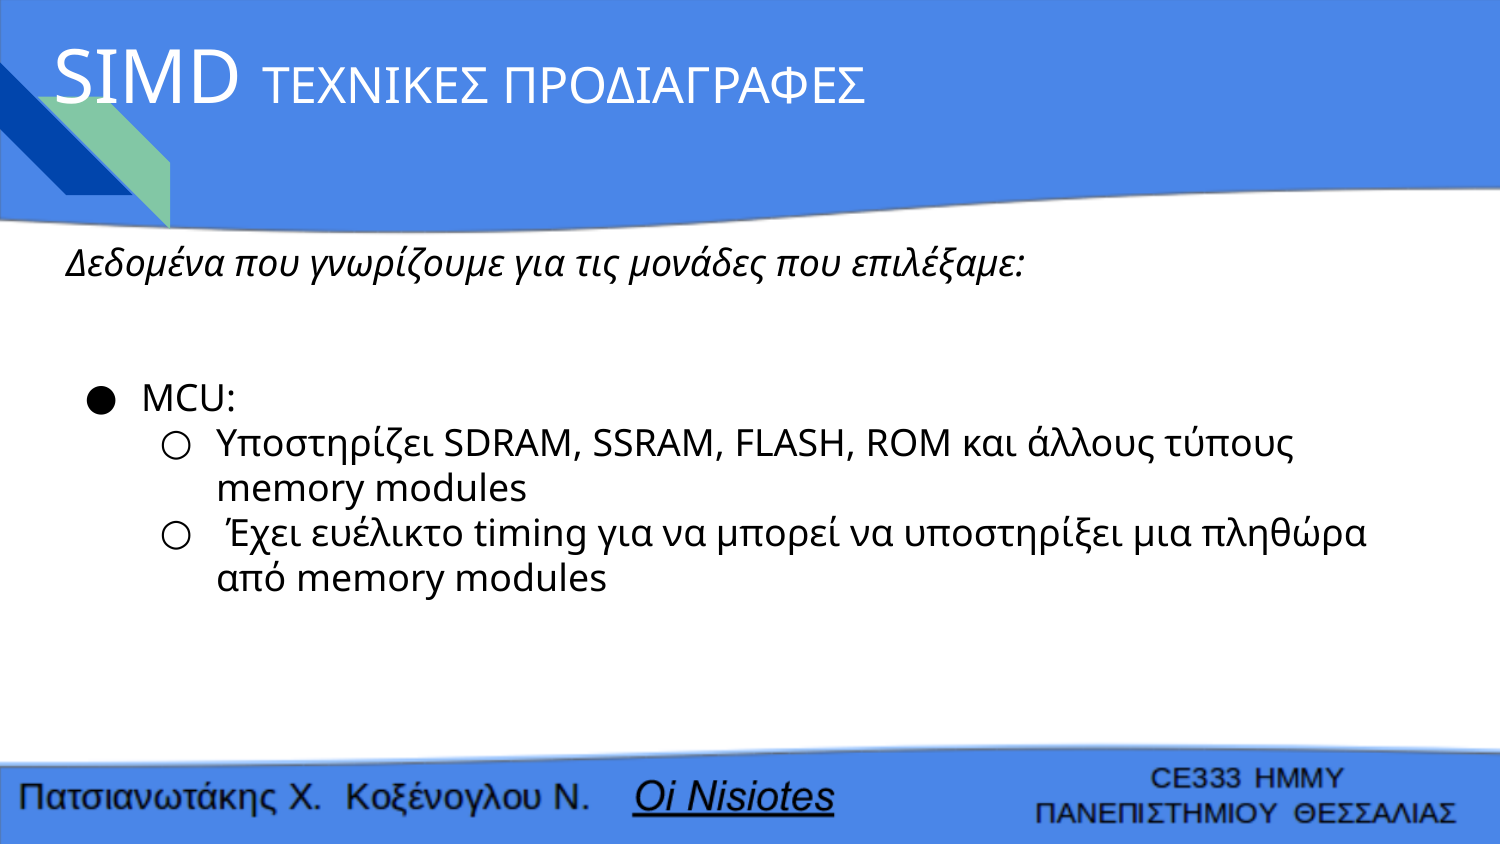

# SIMD ΤΕΧΝΙΚΕΣ ΠΡΟΔΙΑΓΡΑΦΕΣ
Δεδομένα που γνωρίζουμε για τις μονάδες που επιλέξαμε:
MCU:
Υποστηρίζει SDRAM, SSRAM, FLASH, ROM και άλλους τύπους memory modules
 Έχει ευέλικτο timing για να μπορεί να υποστηρίξει μια πληθώρα από memory modules